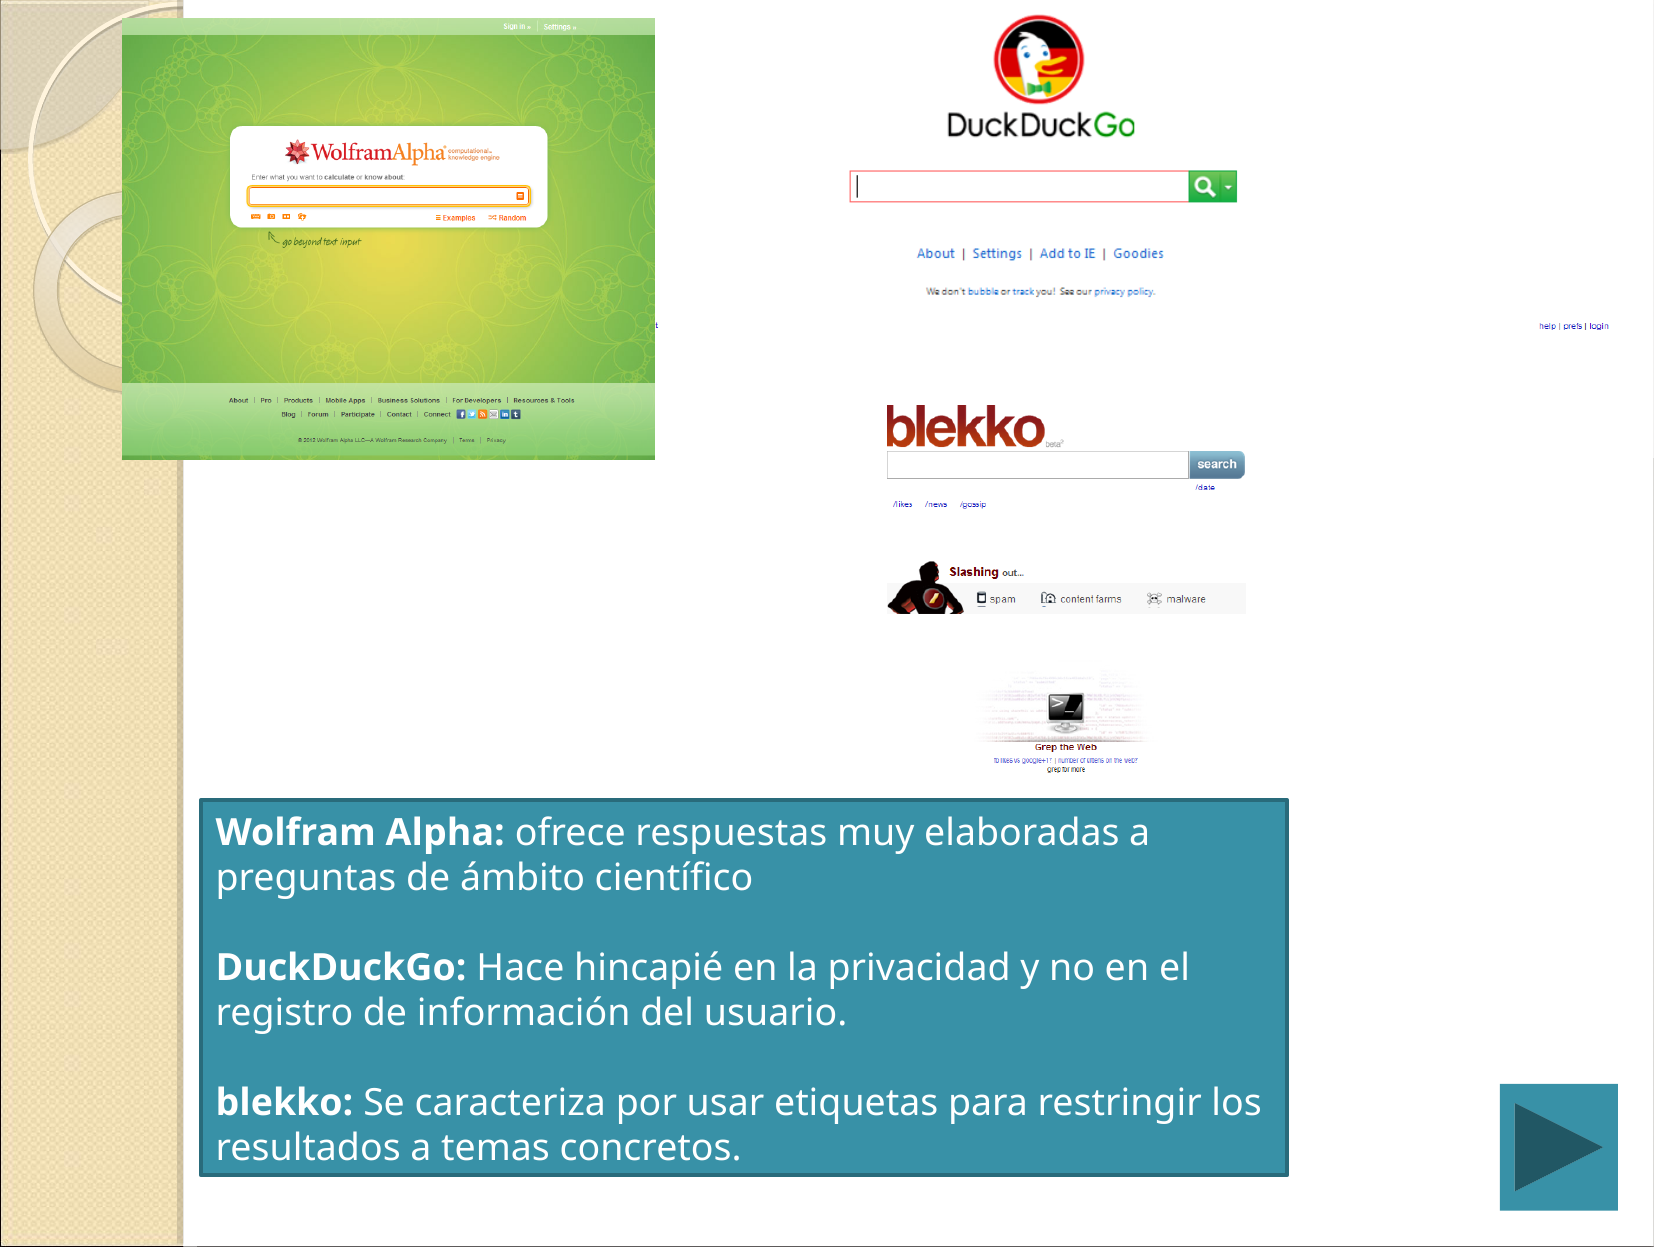

Wolfram Alpha: ofrece respuestas muy elaboradas a preguntas de ámbito científico
DuckDuckGo: Hace hincapié en la privacidad y no en el registro de información del usuario.
blekko: Se caracteriza por usar etiquetas para restringir los resultados a temas concretos.